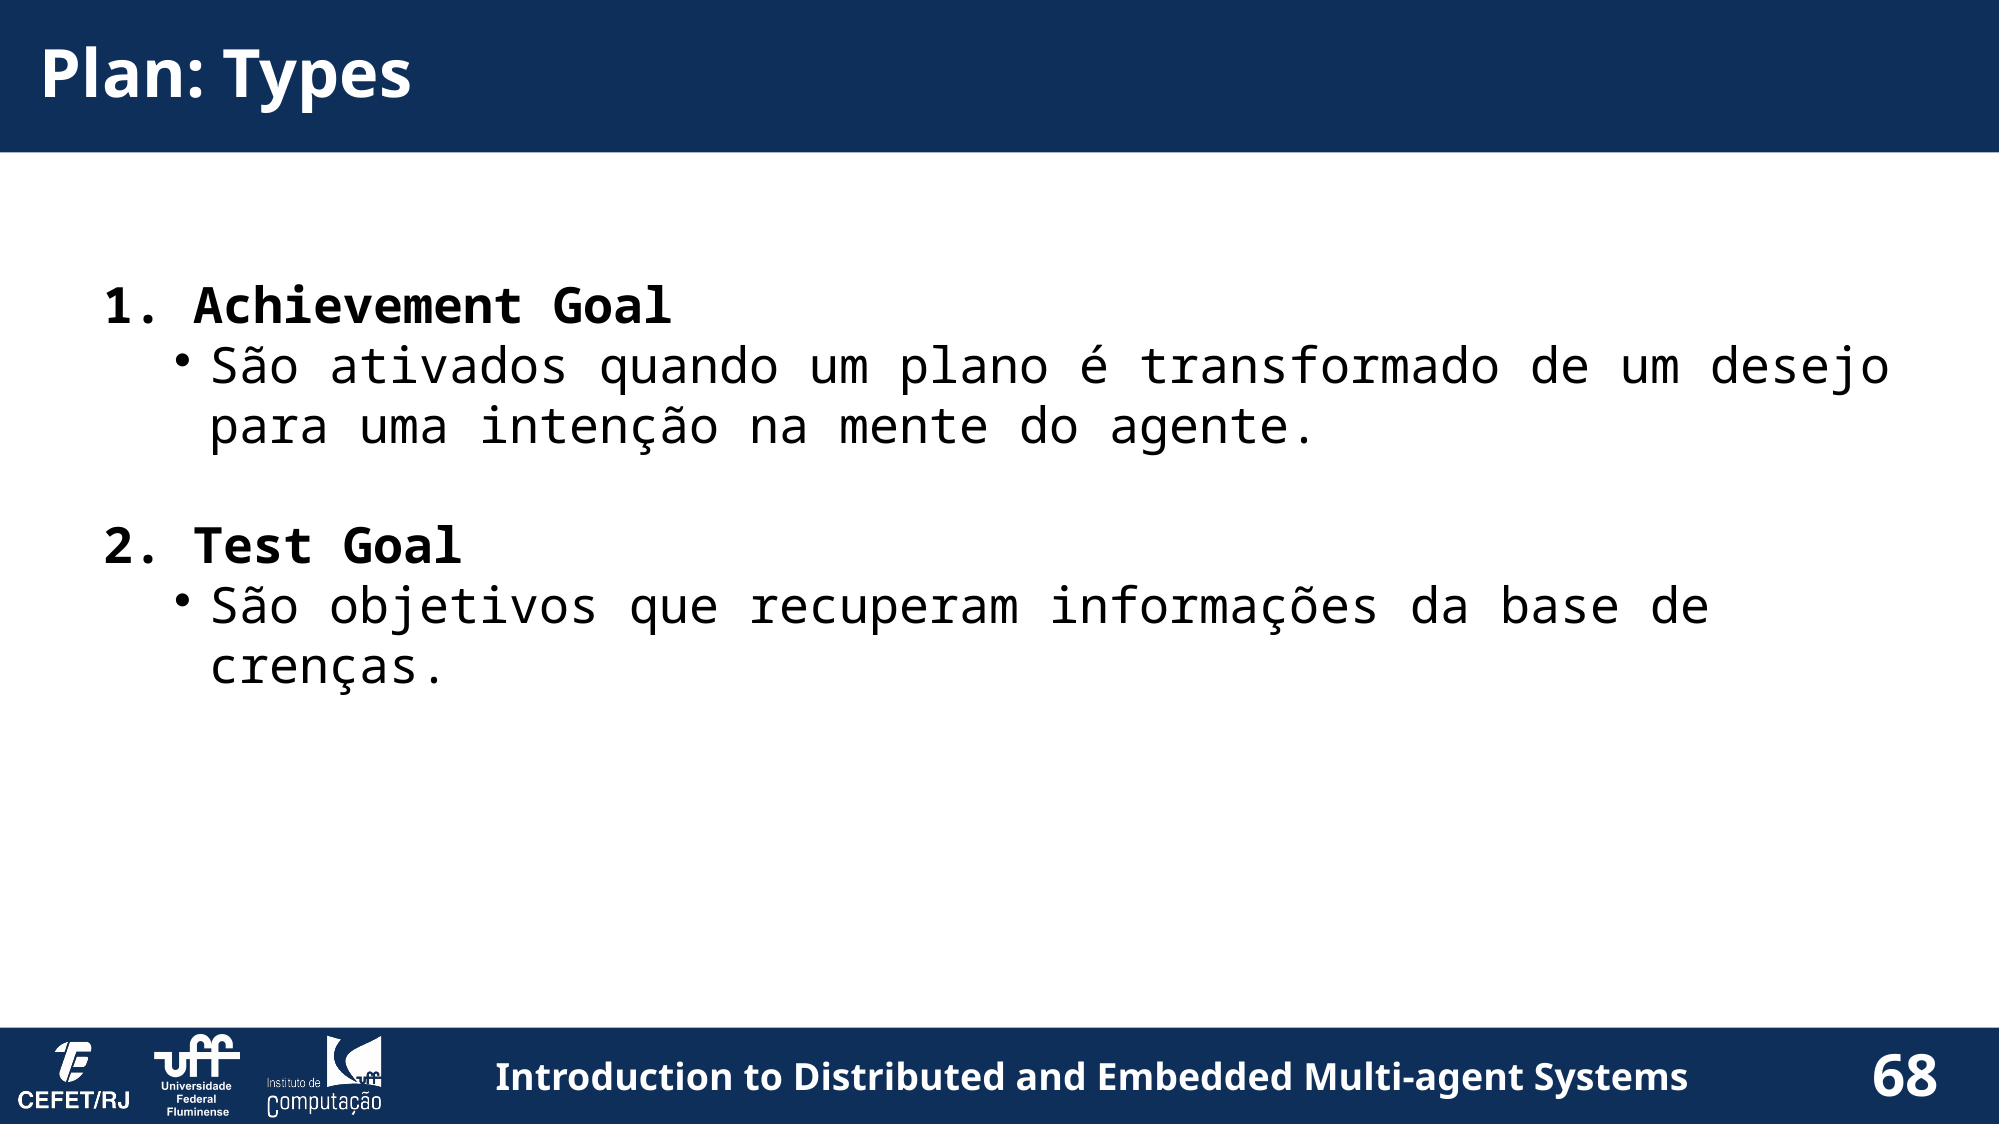

Plan: Types
 Achievement Goal
São ativados quando um plano é transformado de um desejo para uma intenção na mente do agente.
 Test Goal
São objetivos que recuperam informações da base de crenças.